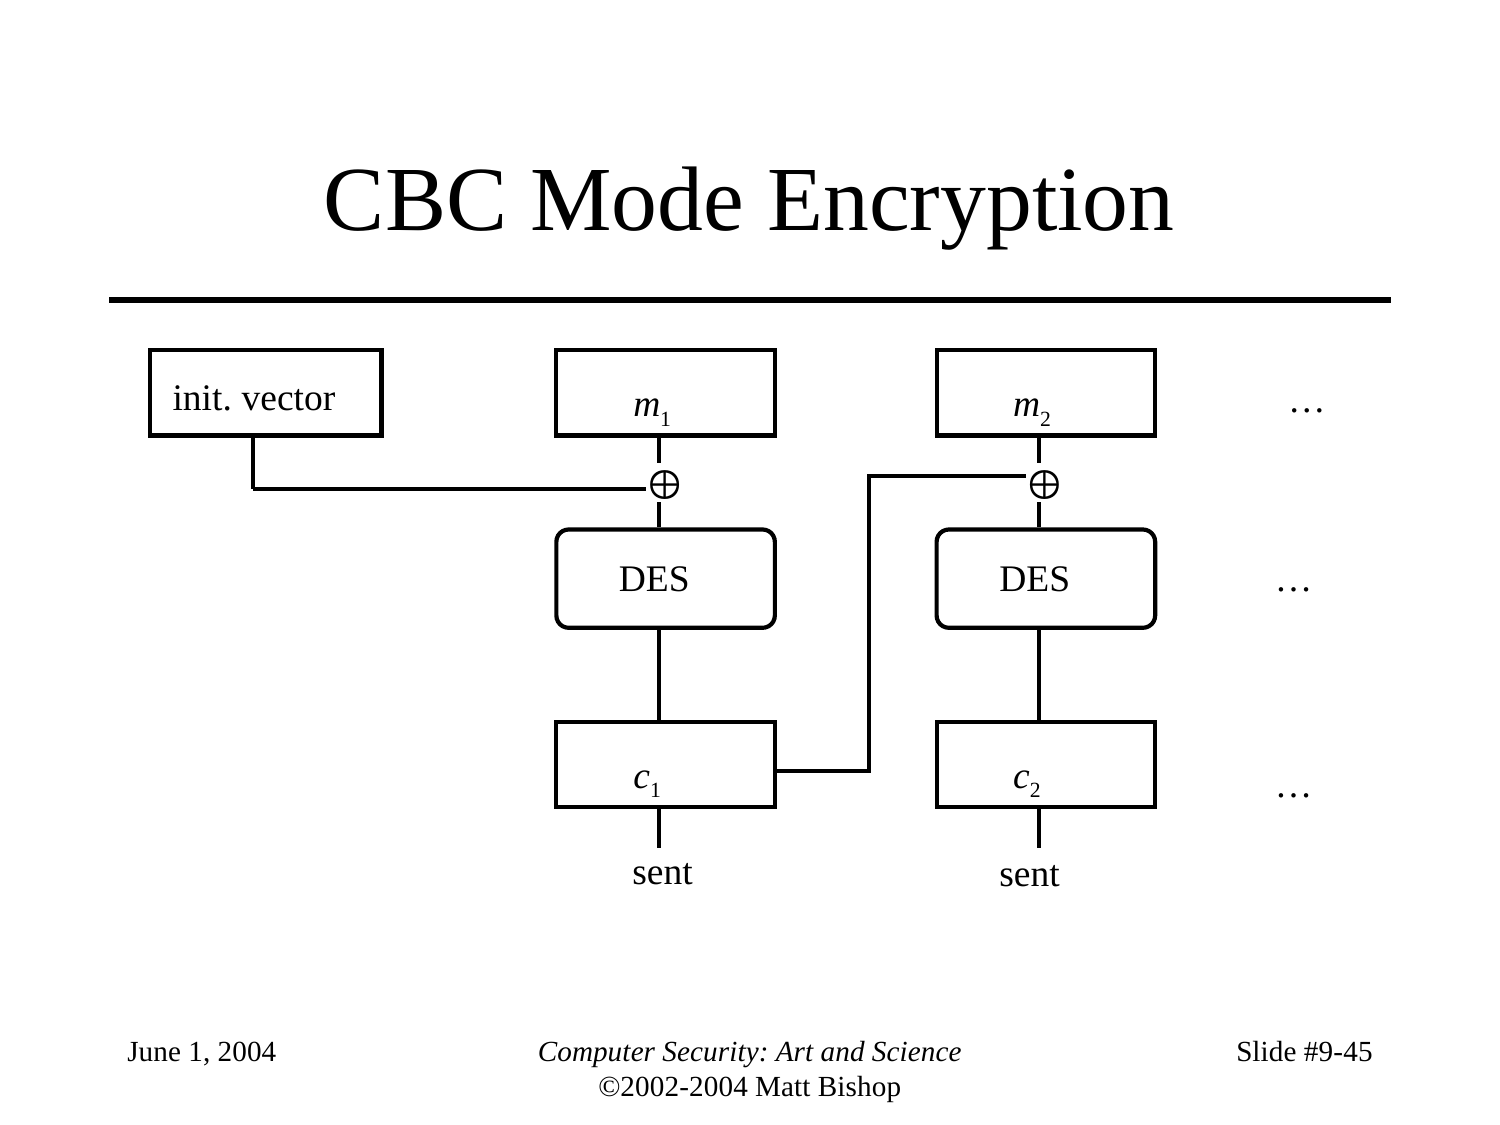

# CBC Mode Encryption
init. vector
m1
m2
…


DES
DES
…
c1
c2
…
sent
sent
June 1, 2004
Computer Security: Art and Science
45